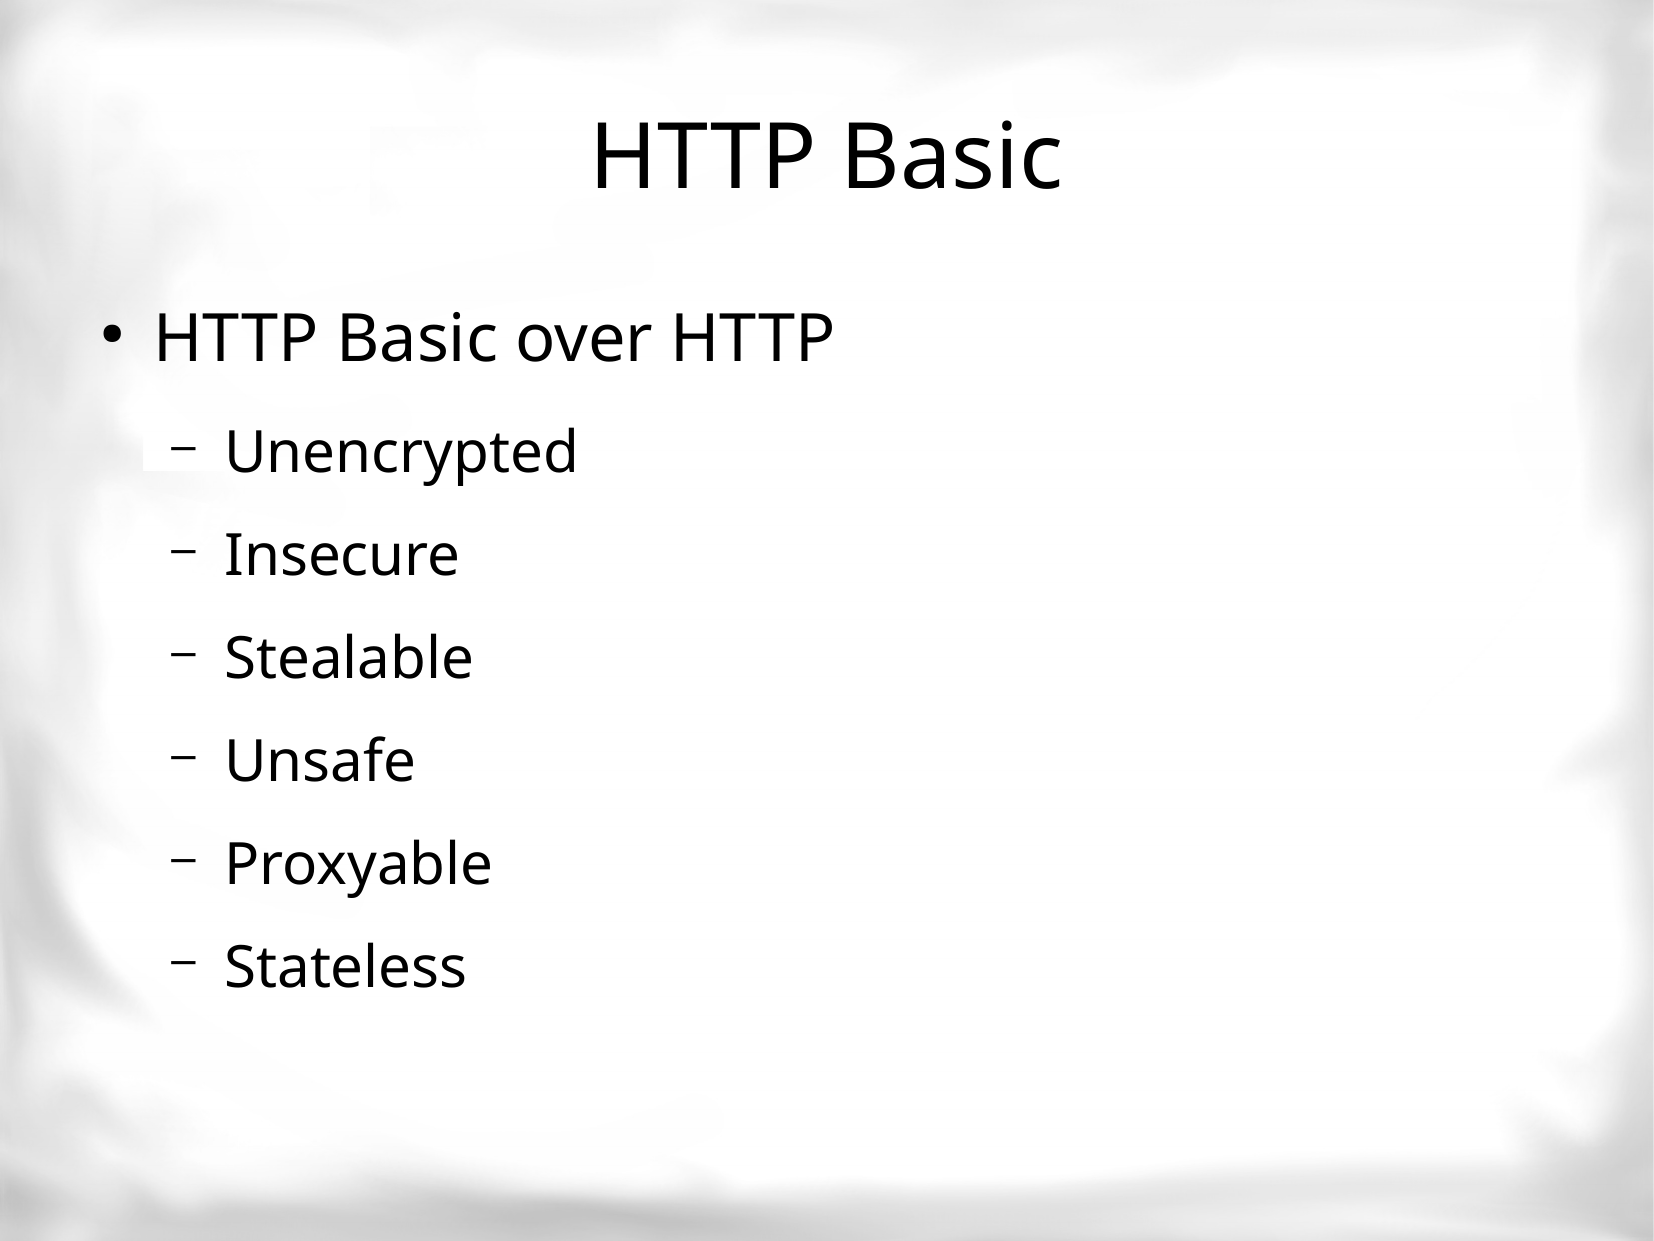

# HTTP Basic
HTTP Basic over HTTP
Unencrypted
Insecure
Stealable
Unsafe
Proxyable
Stateless